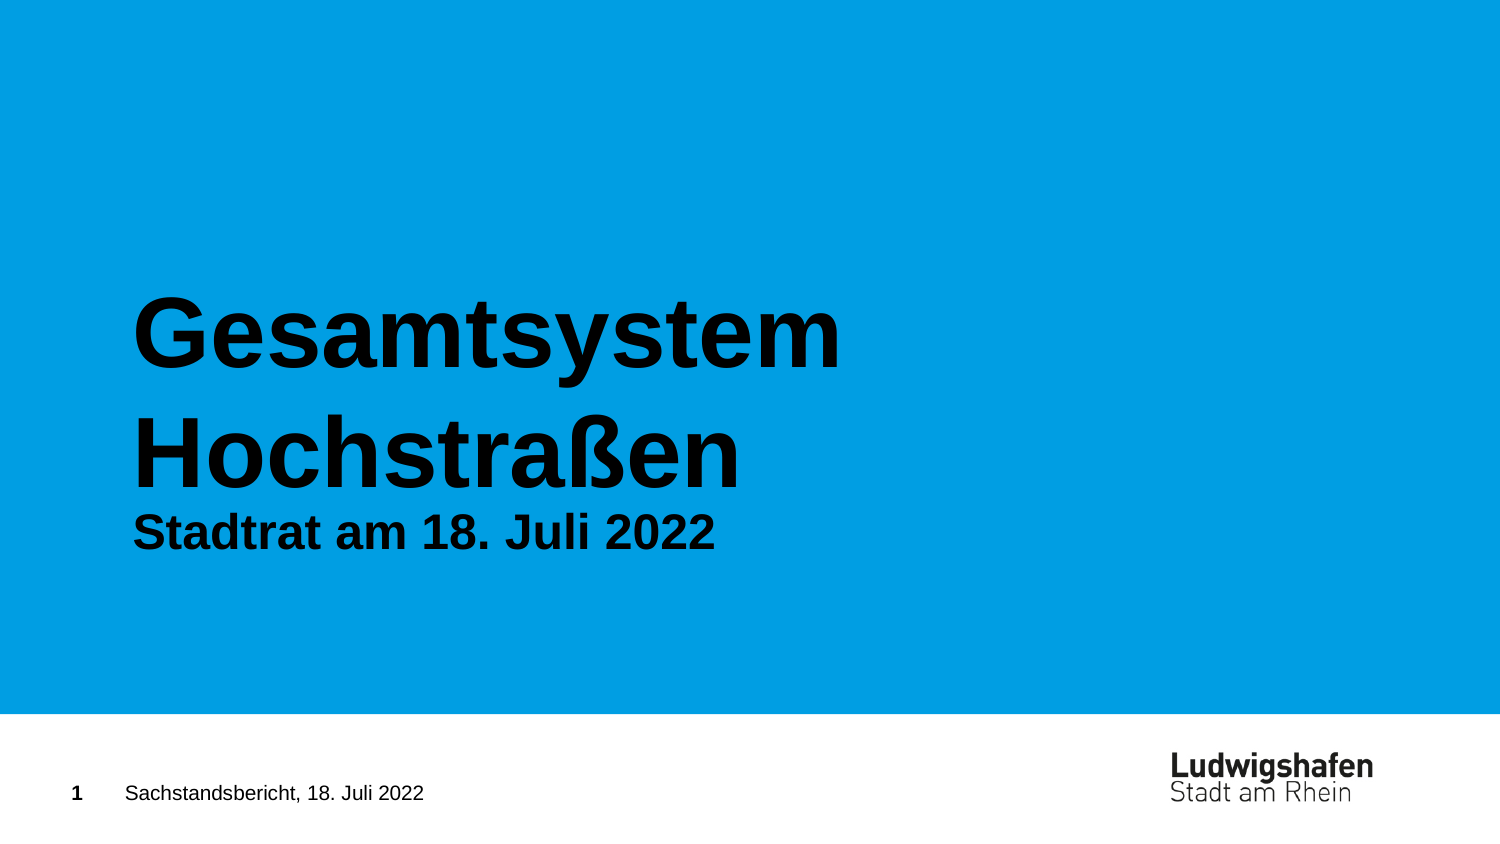

# Gesamtsystem Hochstraßen
Stadtrat am 18. Juli 2022